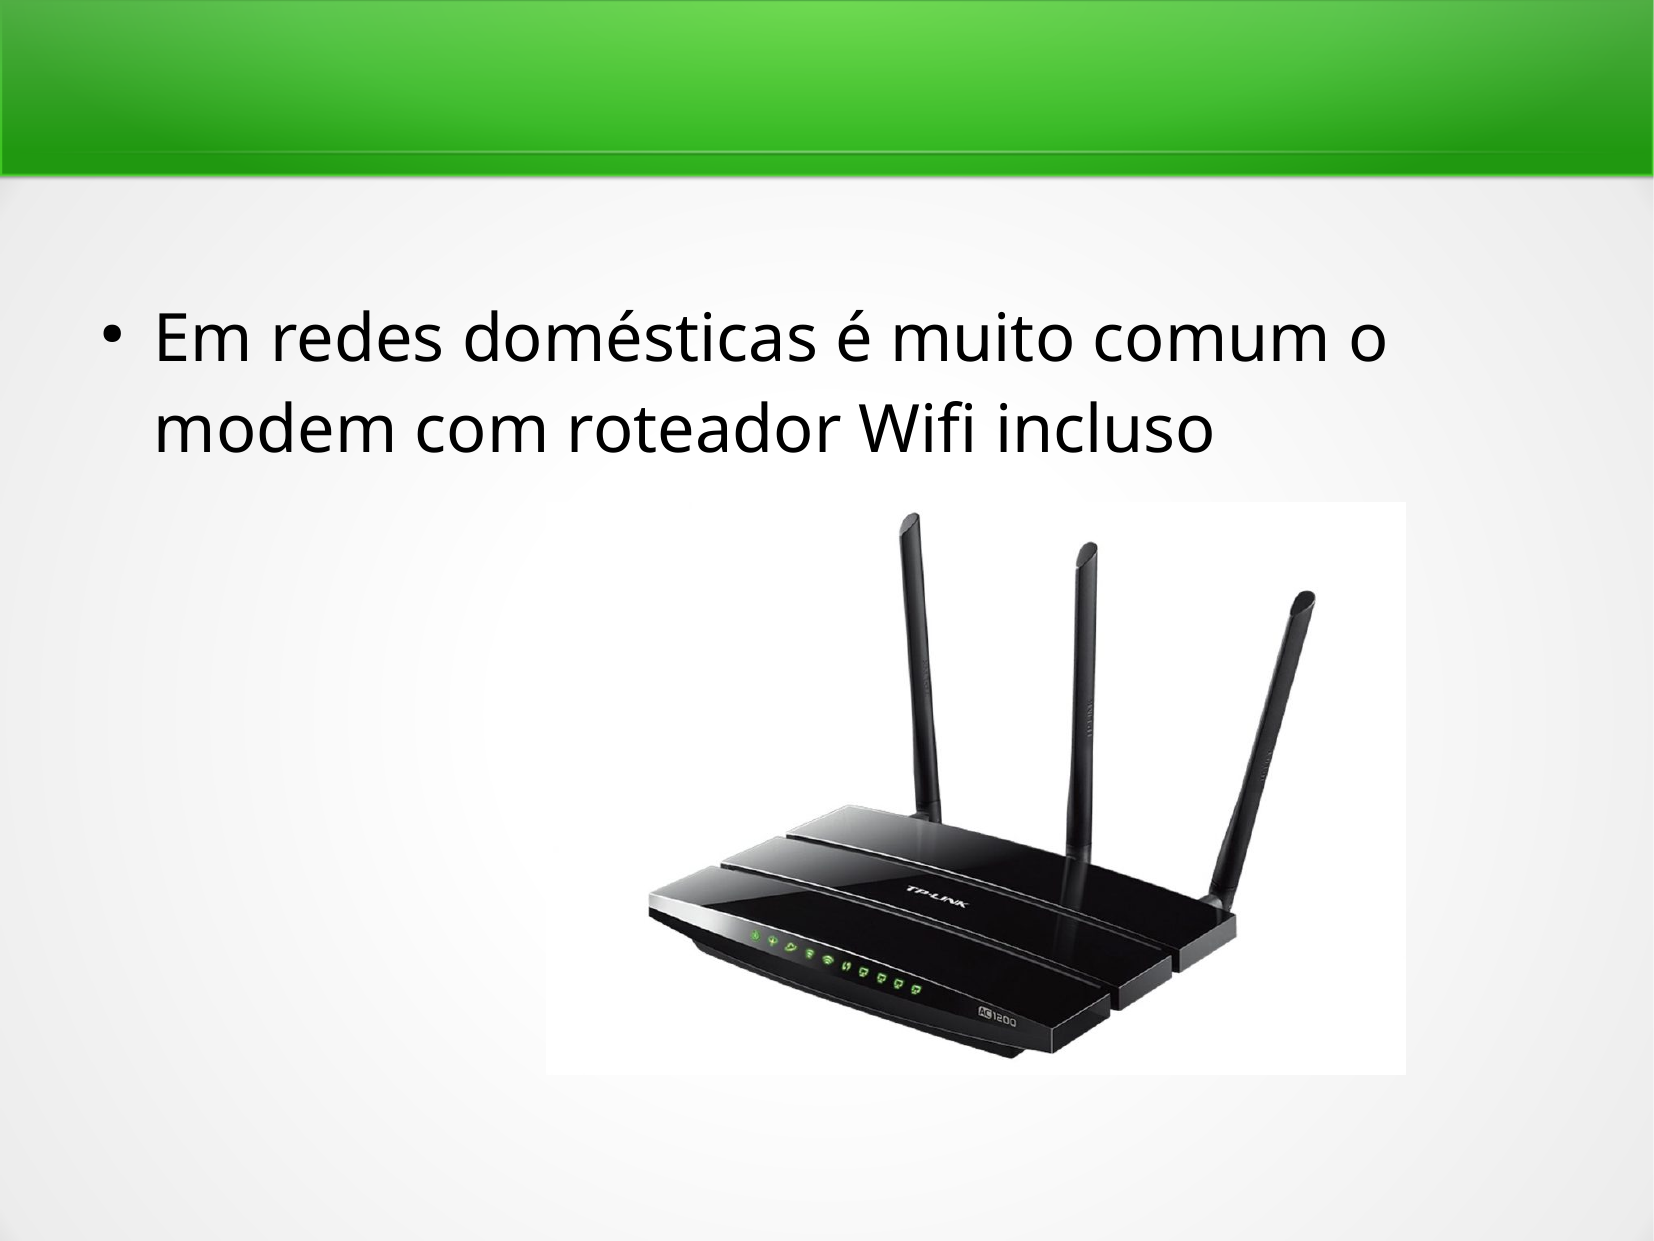

#
Em redes domésticas é muito comum o modem com roteador Wifi incluso